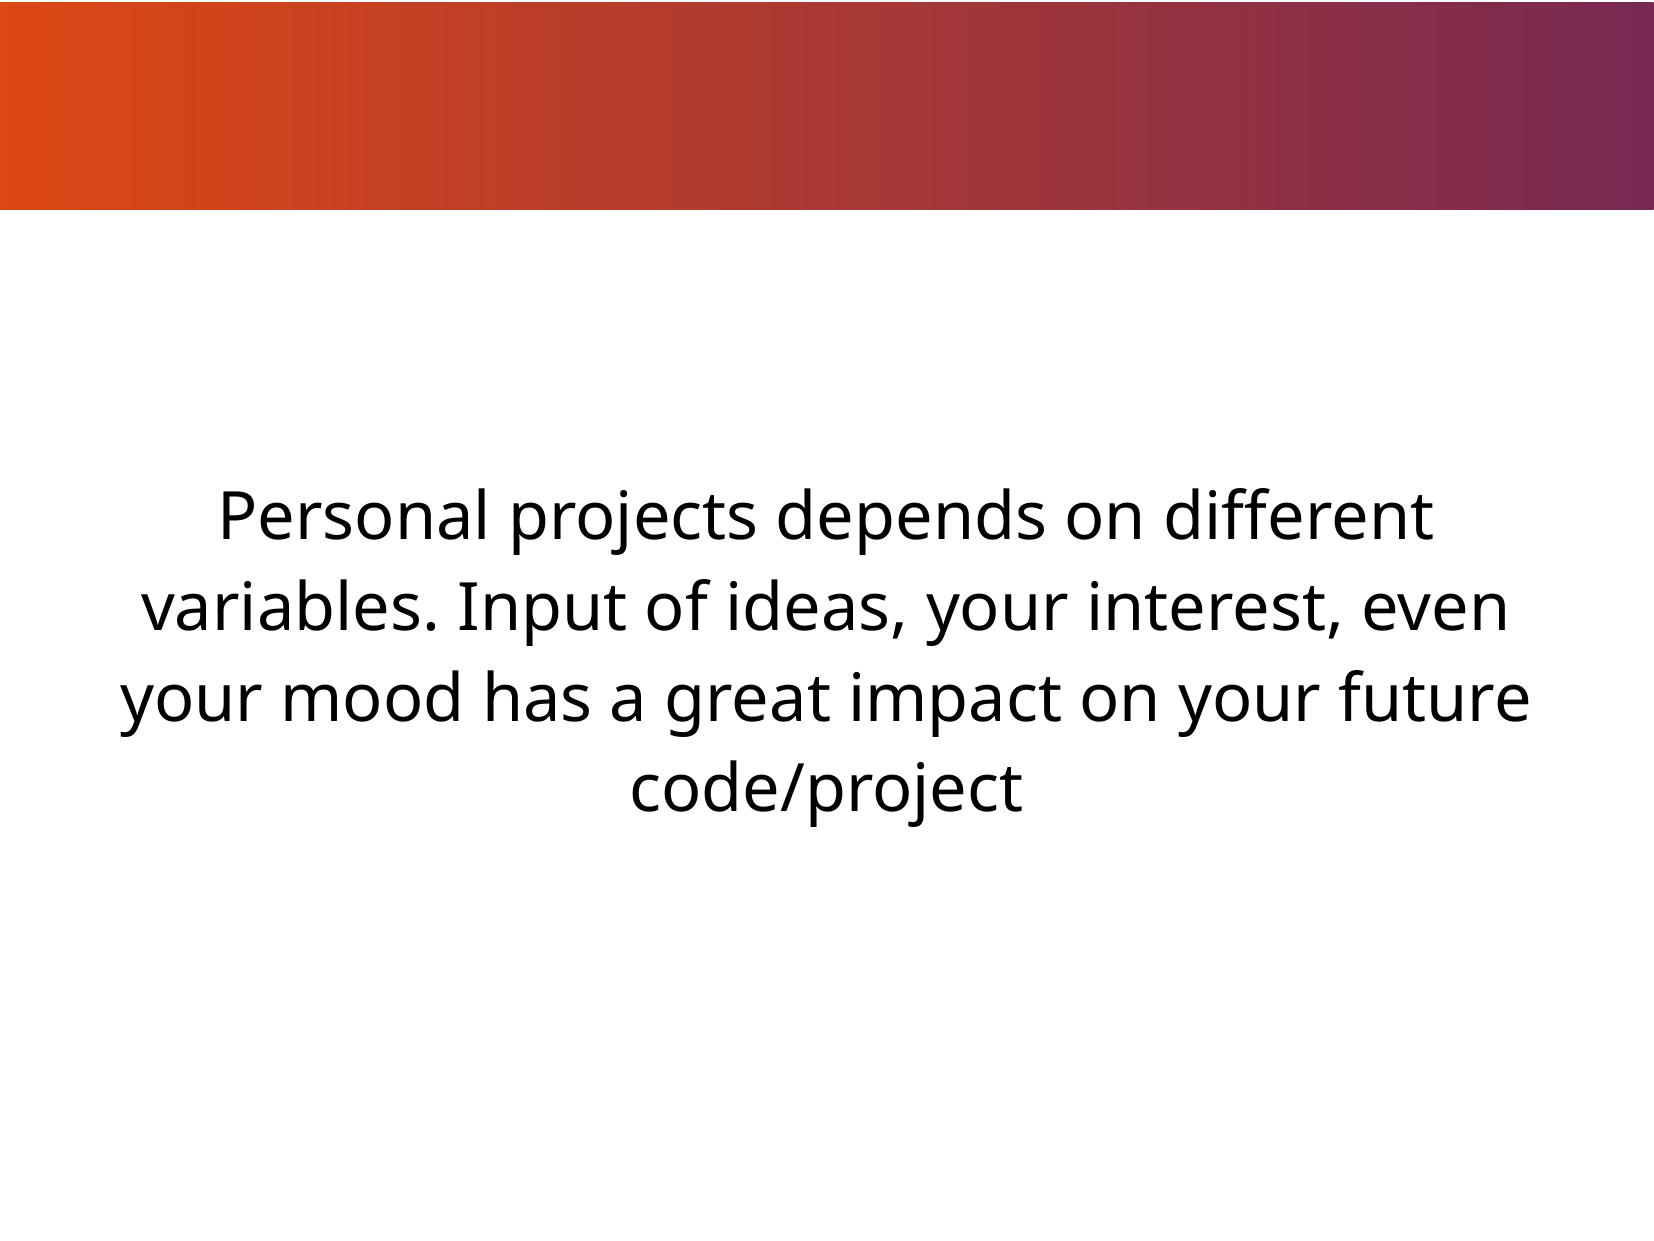

#
Personal projects depends on different variables. Input of ideas, your interest, even your mood has a great impact on your future code/project